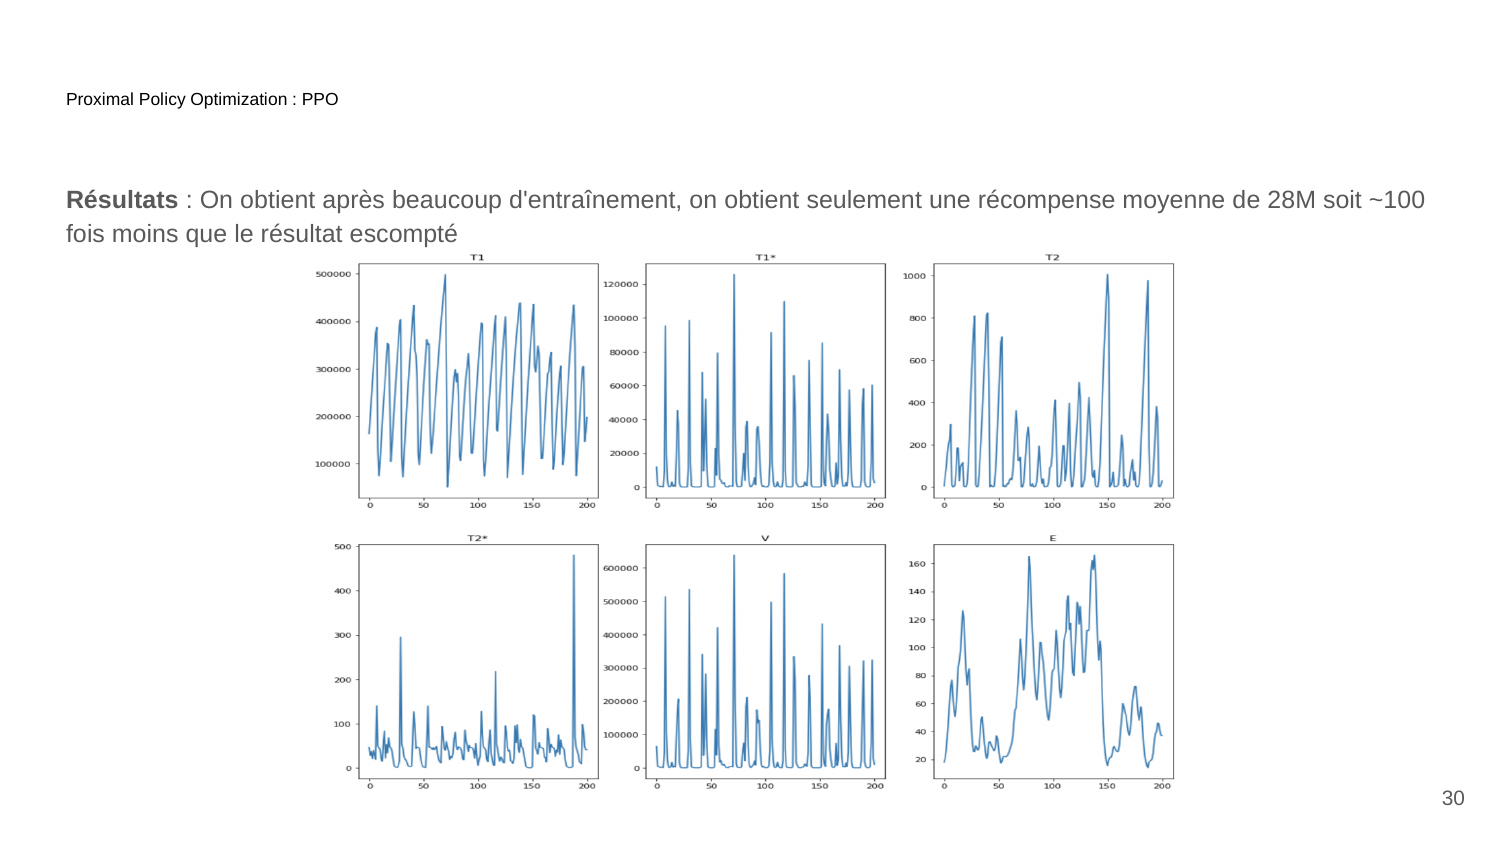

# Proximal Policy Optimization : PPO
Résultats : On obtient après beaucoup d'entraînement, on obtient seulement une récompense moyenne de 28M soit ~100 fois moins que le résultat escompté